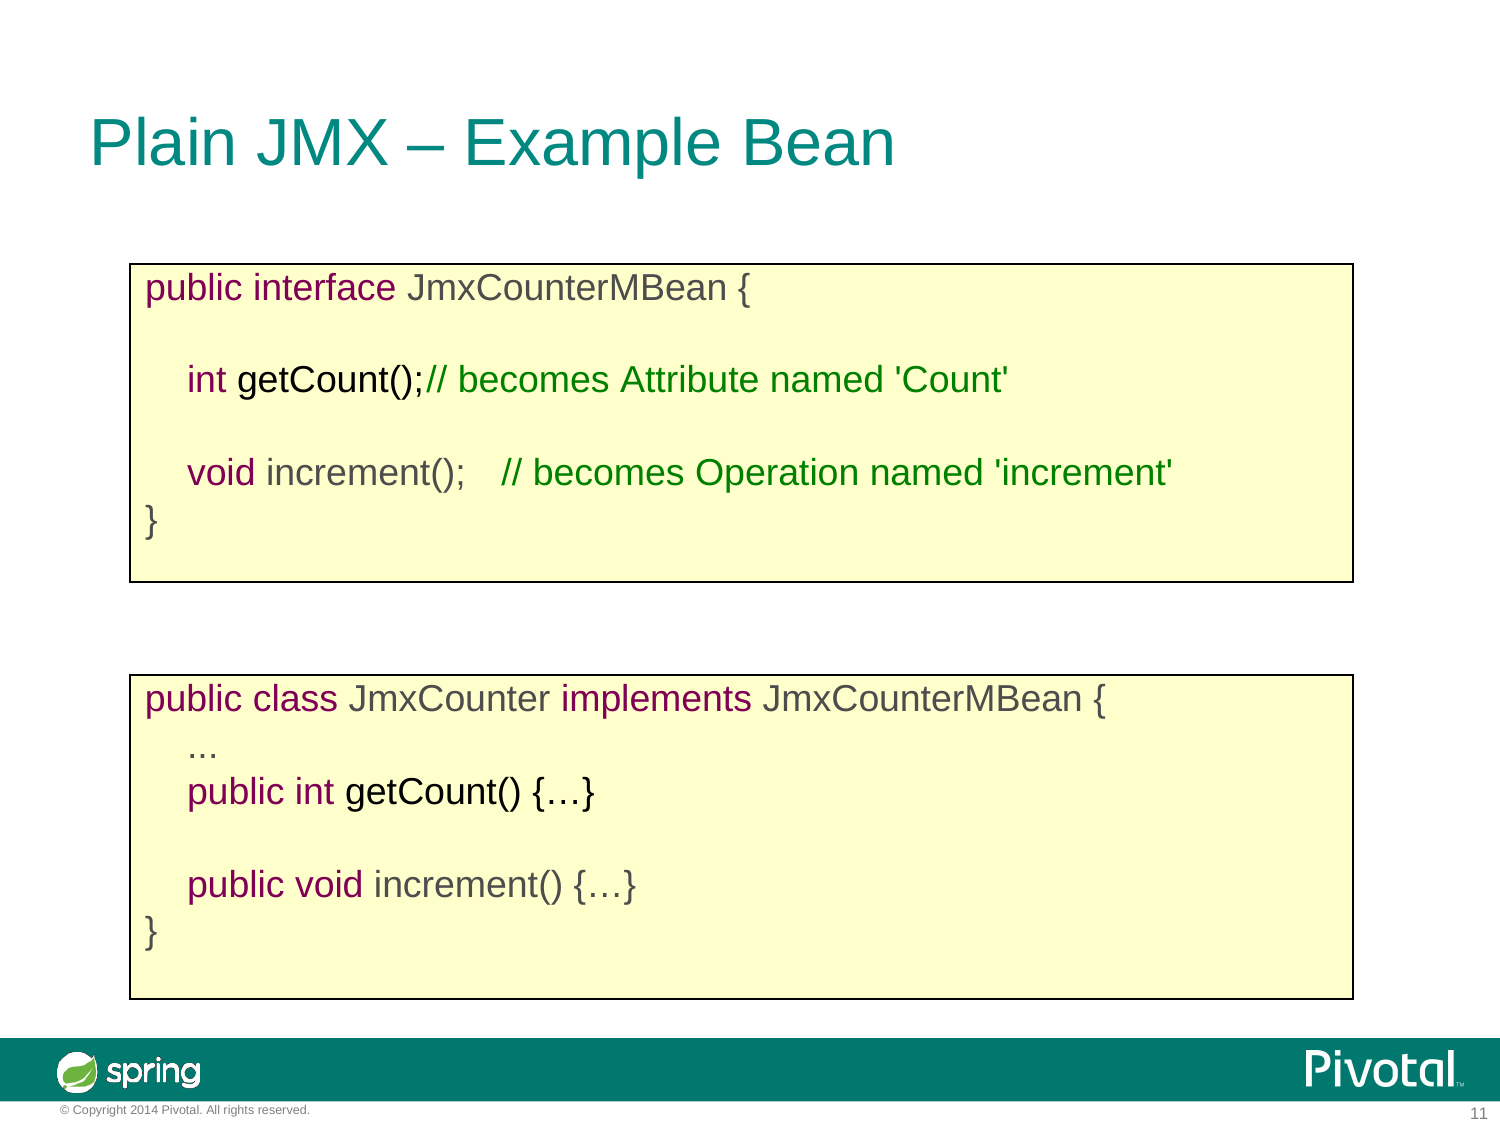

# Plain JMX – Example Bean
public interface JmxCounterMBean {
 int getCount();	// becomes Attribute named 'Count'
 void increment();	// becomes Operation named 'increment'
}
public class JmxCounter implements JmxCounterMBean {
 ...
 public int getCount() {…}
 public void increment() {…}
}